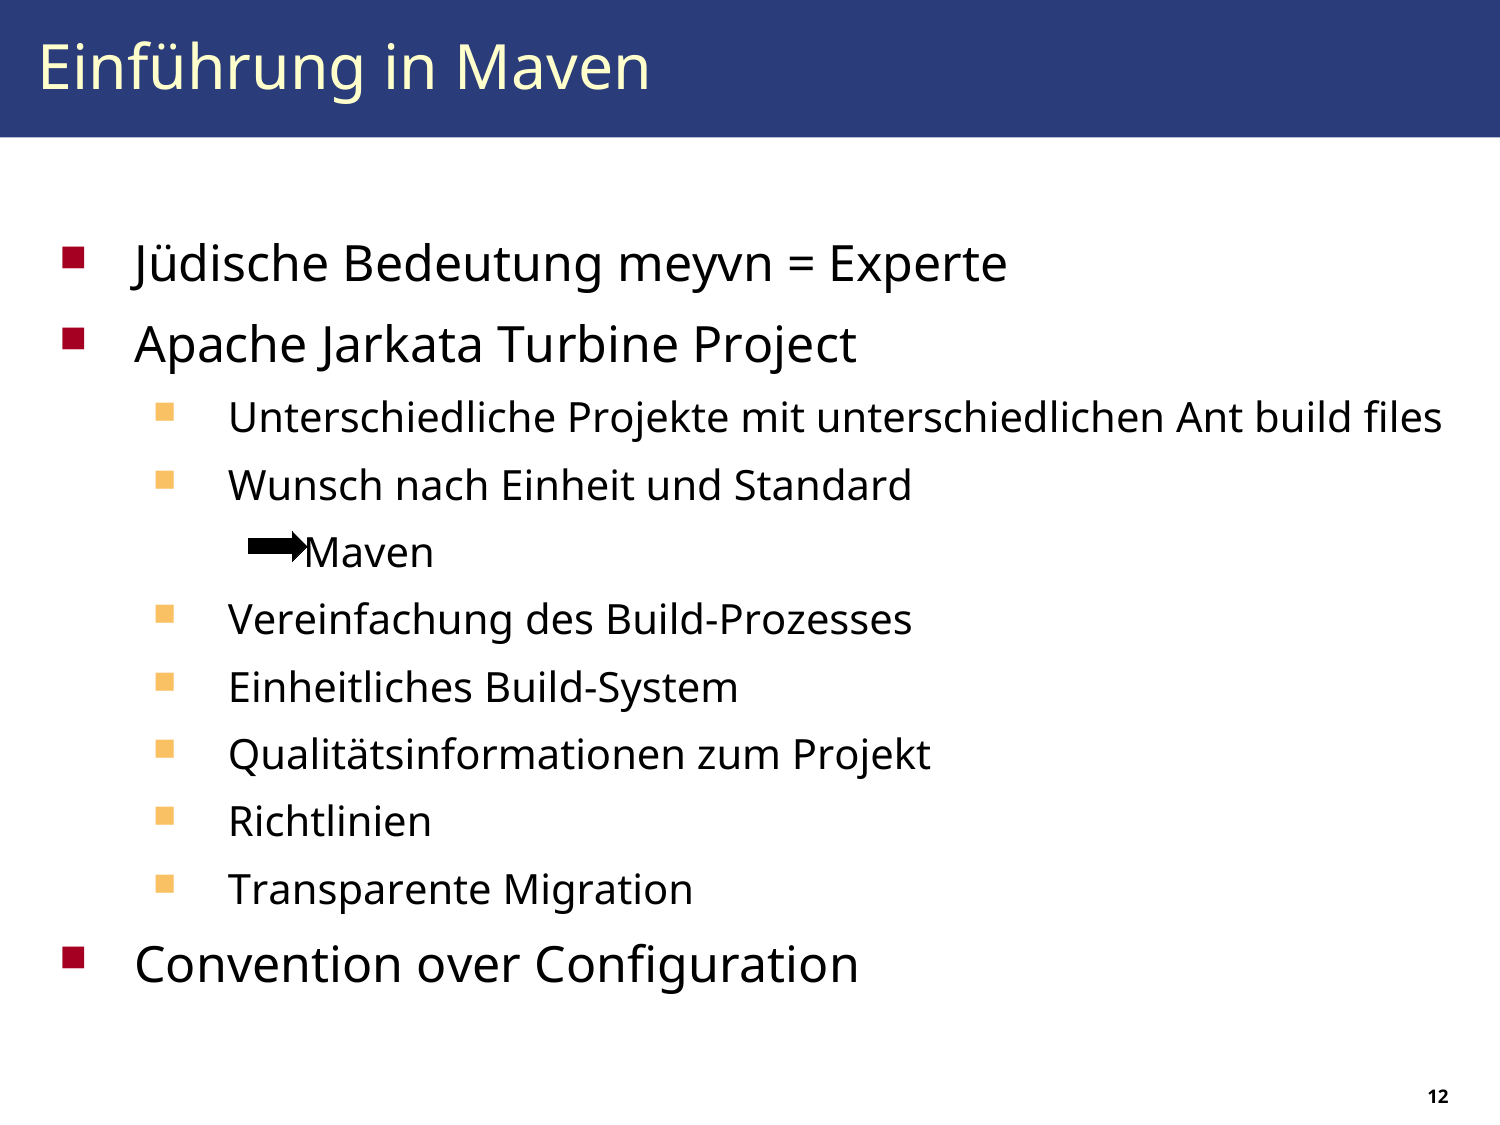

# Einführung in Maven
Jüdische Bedeutung meyvn = Experte
Apache Jarkata Turbine Project
Unterschiedliche Projekte mit unterschiedlichen Ant build files
Wunsch nach Einheit und Standard
 Maven
Vereinfachung des Build-Prozesses
Einheitliches Build-System
Qualitätsinformationen zum Projekt
Richtlinien
Transparente Migration
Convention over Configuration
12